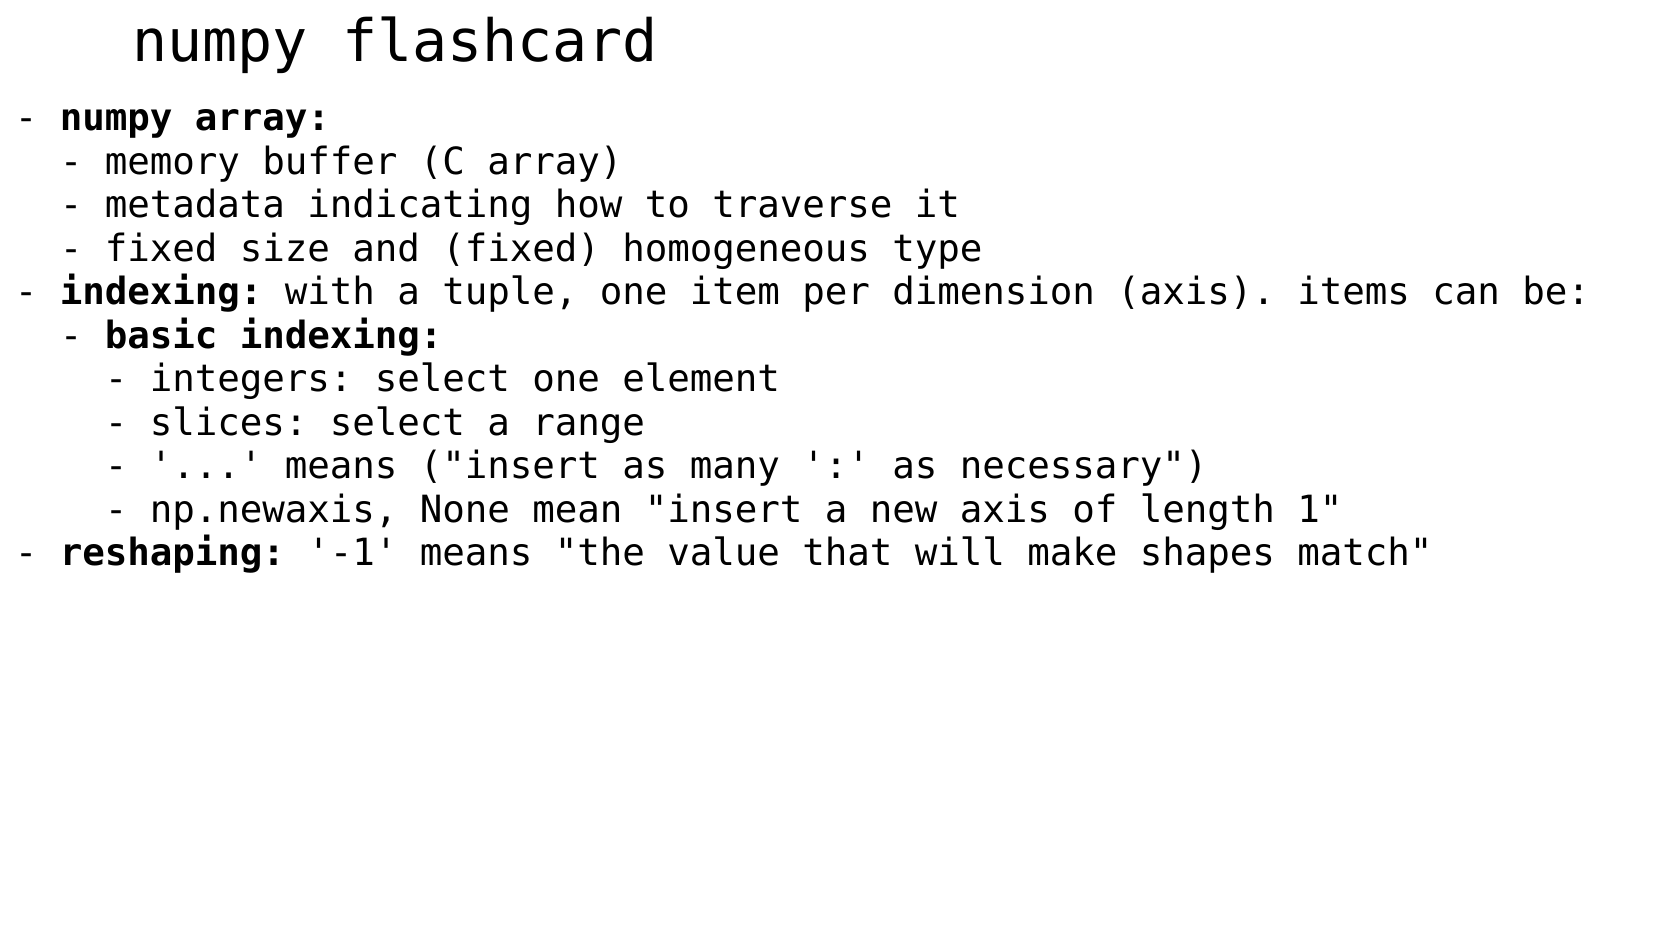

numpy flashcard
- numpy array:
 - memory buffer (C array)
 - metadata indicating how to traverse it
 - fixed size and (fixed) homogeneous type
- indexing: with a tuple, one item per dimension (axis). items can be:
 - basic indexing:
 - integers: select one element
 - slices: select a range
 - '...' means ("insert as many ':' as necessary")
 - np.newaxis, None mean "insert a new axis of length 1"
- reshaping: '-1' means "the value that will make shapes match"